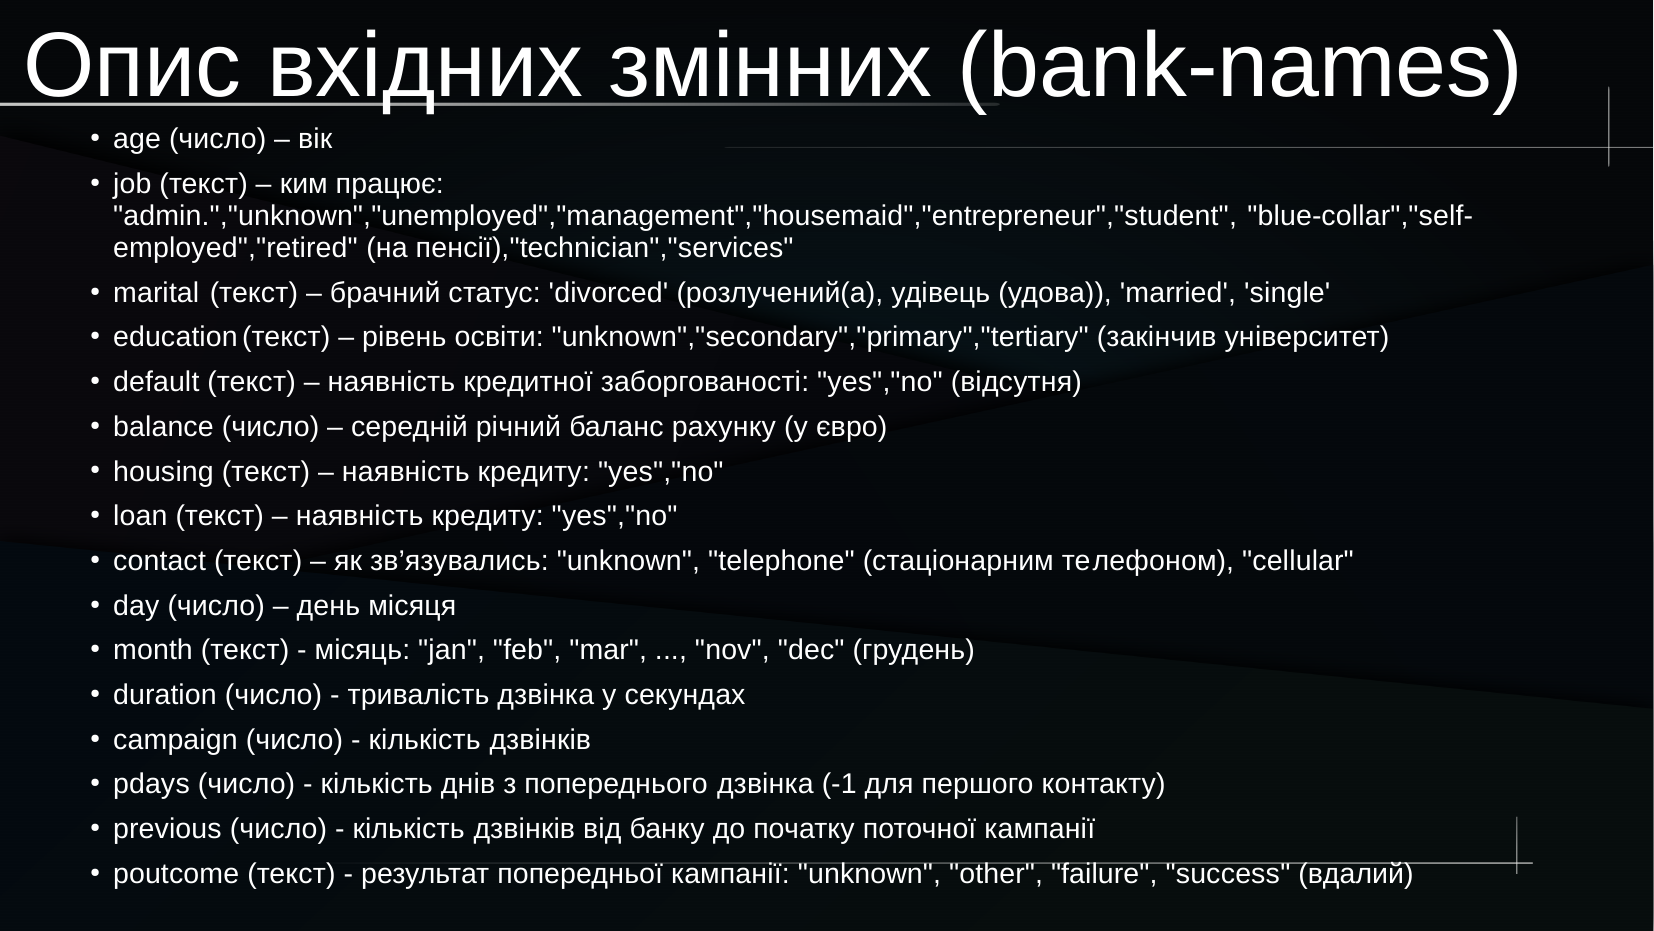

# Опис вхідних змінних (bank-names)
age (число) – вік
job (текст) – ким працює: "admin.","unknown","unemployed","management","housemaid","entrepreneur","student", "blue-collar","self-employed","retired" (на пенсії),"technician","services"
marital	(текст) – брачний статус: 'divorced' (розлучений(а), удівець (удова)), 'married', 'single'
education	(текст) – рівень освіти: "unknown","secondary","primary","tertiary" (закінчив університет)
default (текст) – наявність кредитної заборгованості: "yes","no" (відсутня)
balance (число) – середній річний баланс рахунку (у євро)
housing (текст) – наявність кредиту: "yes","no"
loan (текст) – наявність кредиту: "yes","no"
contact (текст) – як зв’язувались: "unknown", "telephone" (стаціонарним телефоном), "cellular"
day (число) – день місяця
month (текст) - місяць: "jan", "feb", "mar", ..., "nov", "dec" (грудень)
duration (число) - тривалість дзвінка у секундах
campaign (число) - кількість дзвінків
pdays (число) - кількість днів з попереднього дзвінка (-1 для першого контакту)
previous (число) - кількість дзвінків від банку до початку поточної кампанії
poutcome (текст) - результат попередньої кампанії: "unknown", "other", "failure", "success" (вдалий)